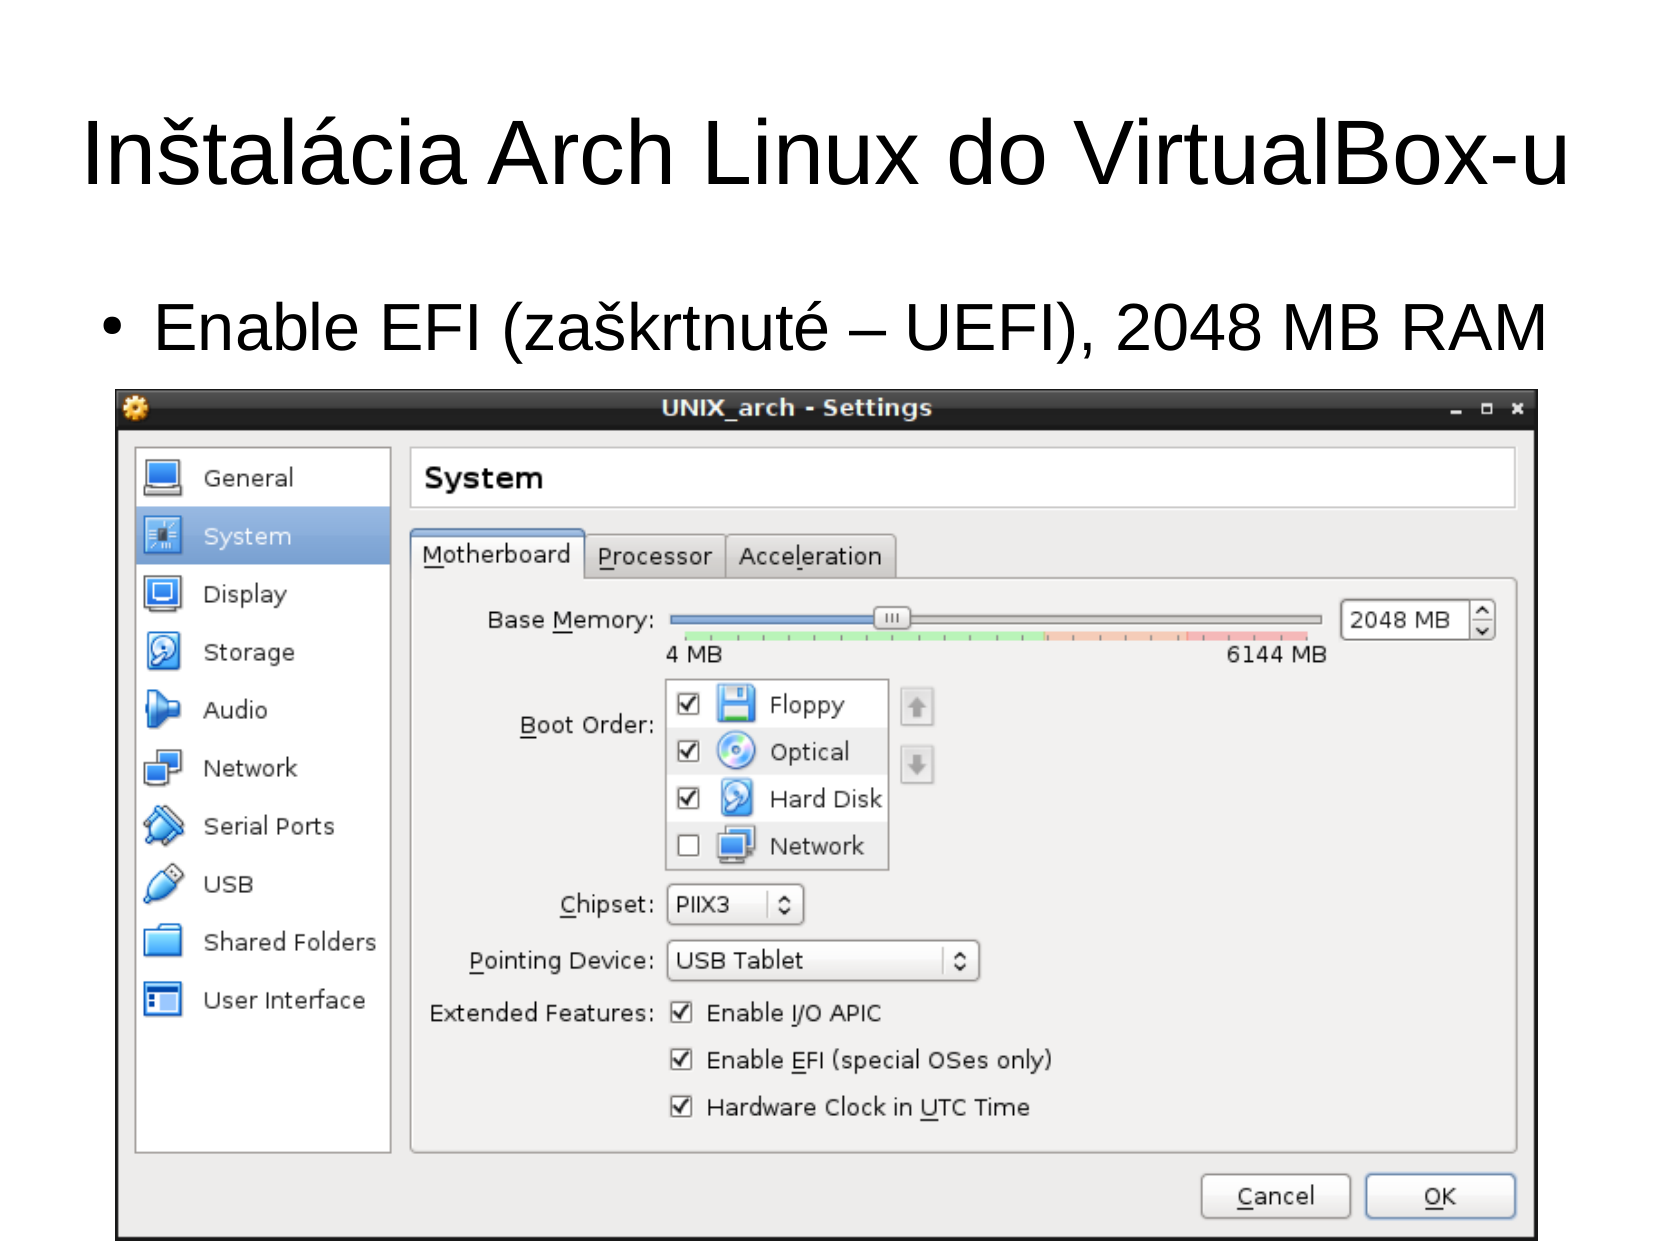

# Inštalácia Arch Linux do VirtualBox-u
Enable EFI (zaškrtnuté – UEFI), 2048 MB RAM